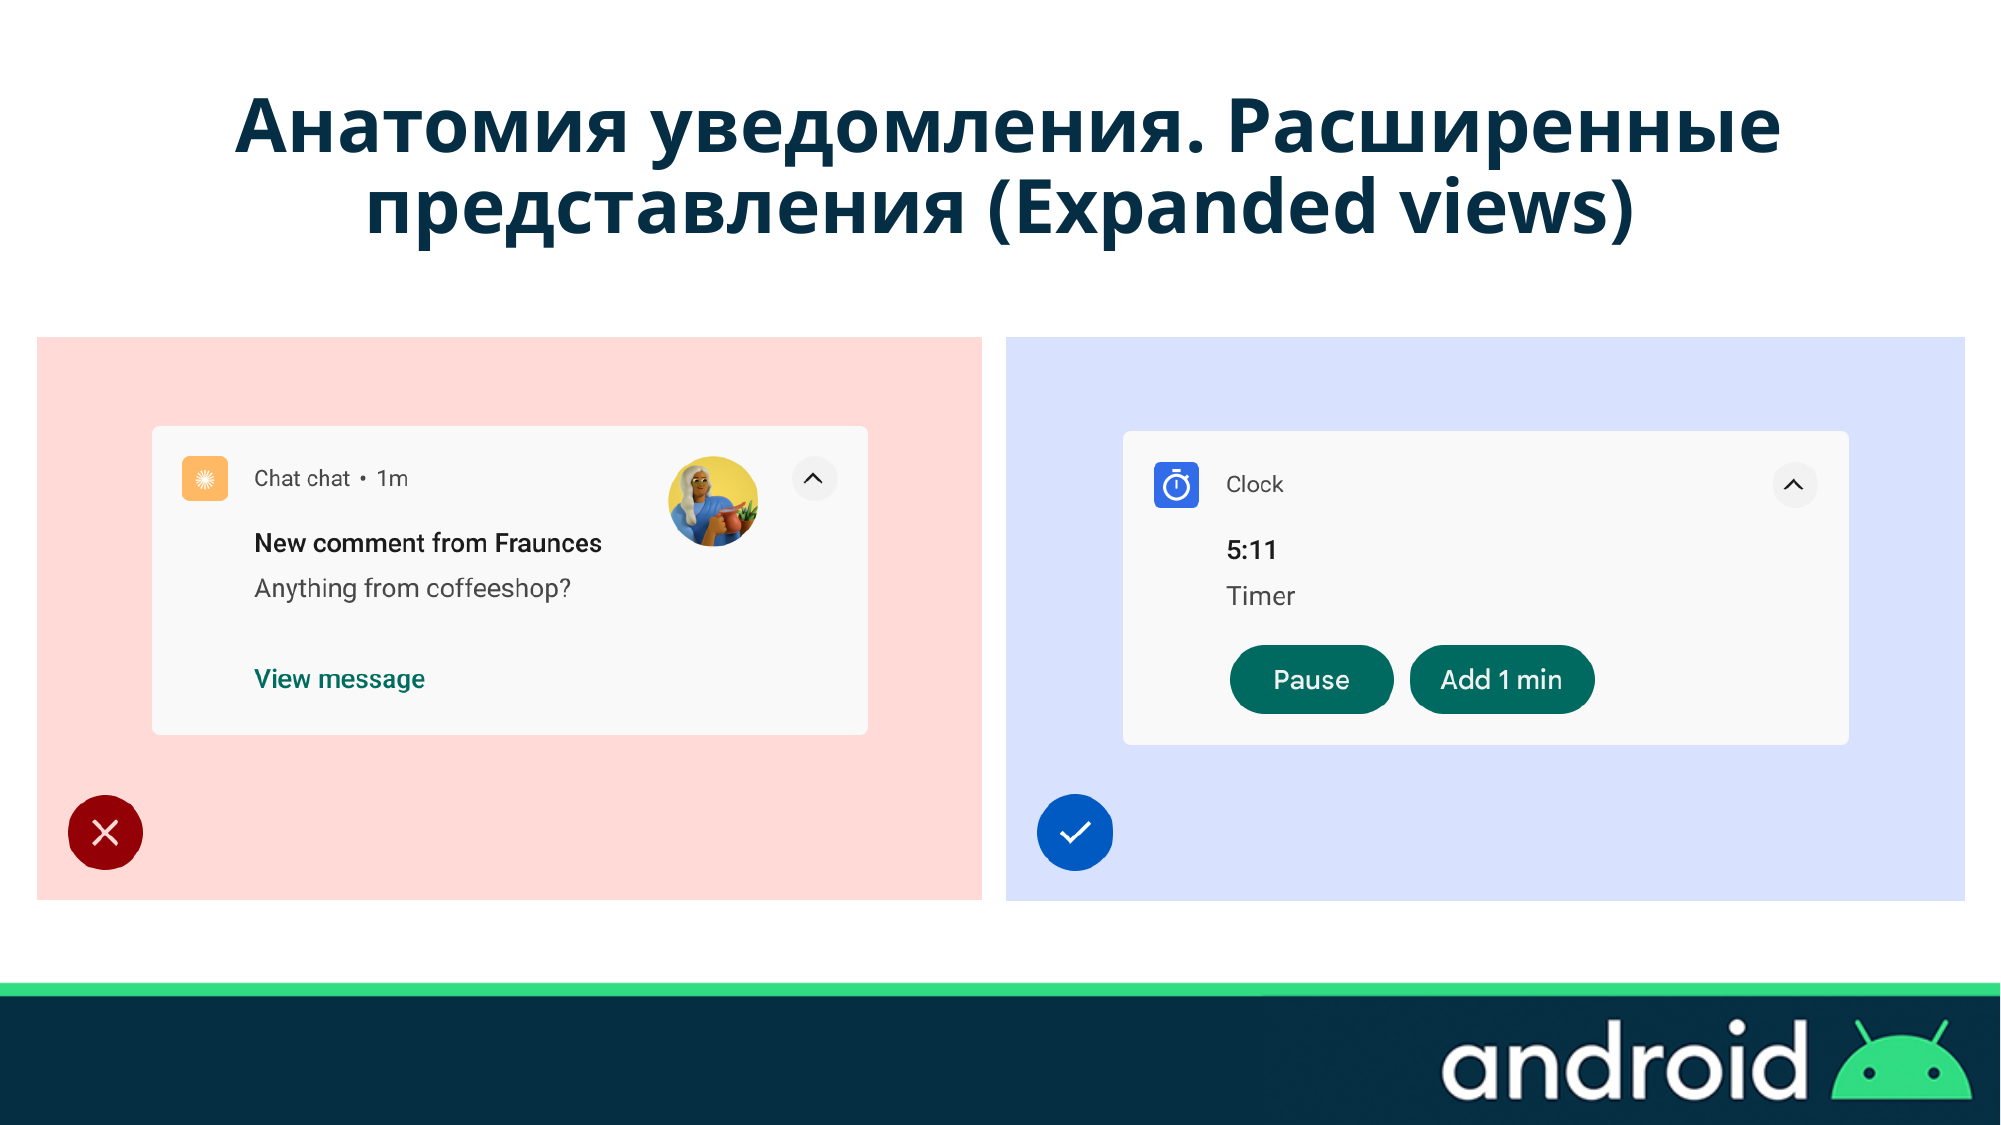

# Анатомия уведомления. Расширенные представления (Expanded views)